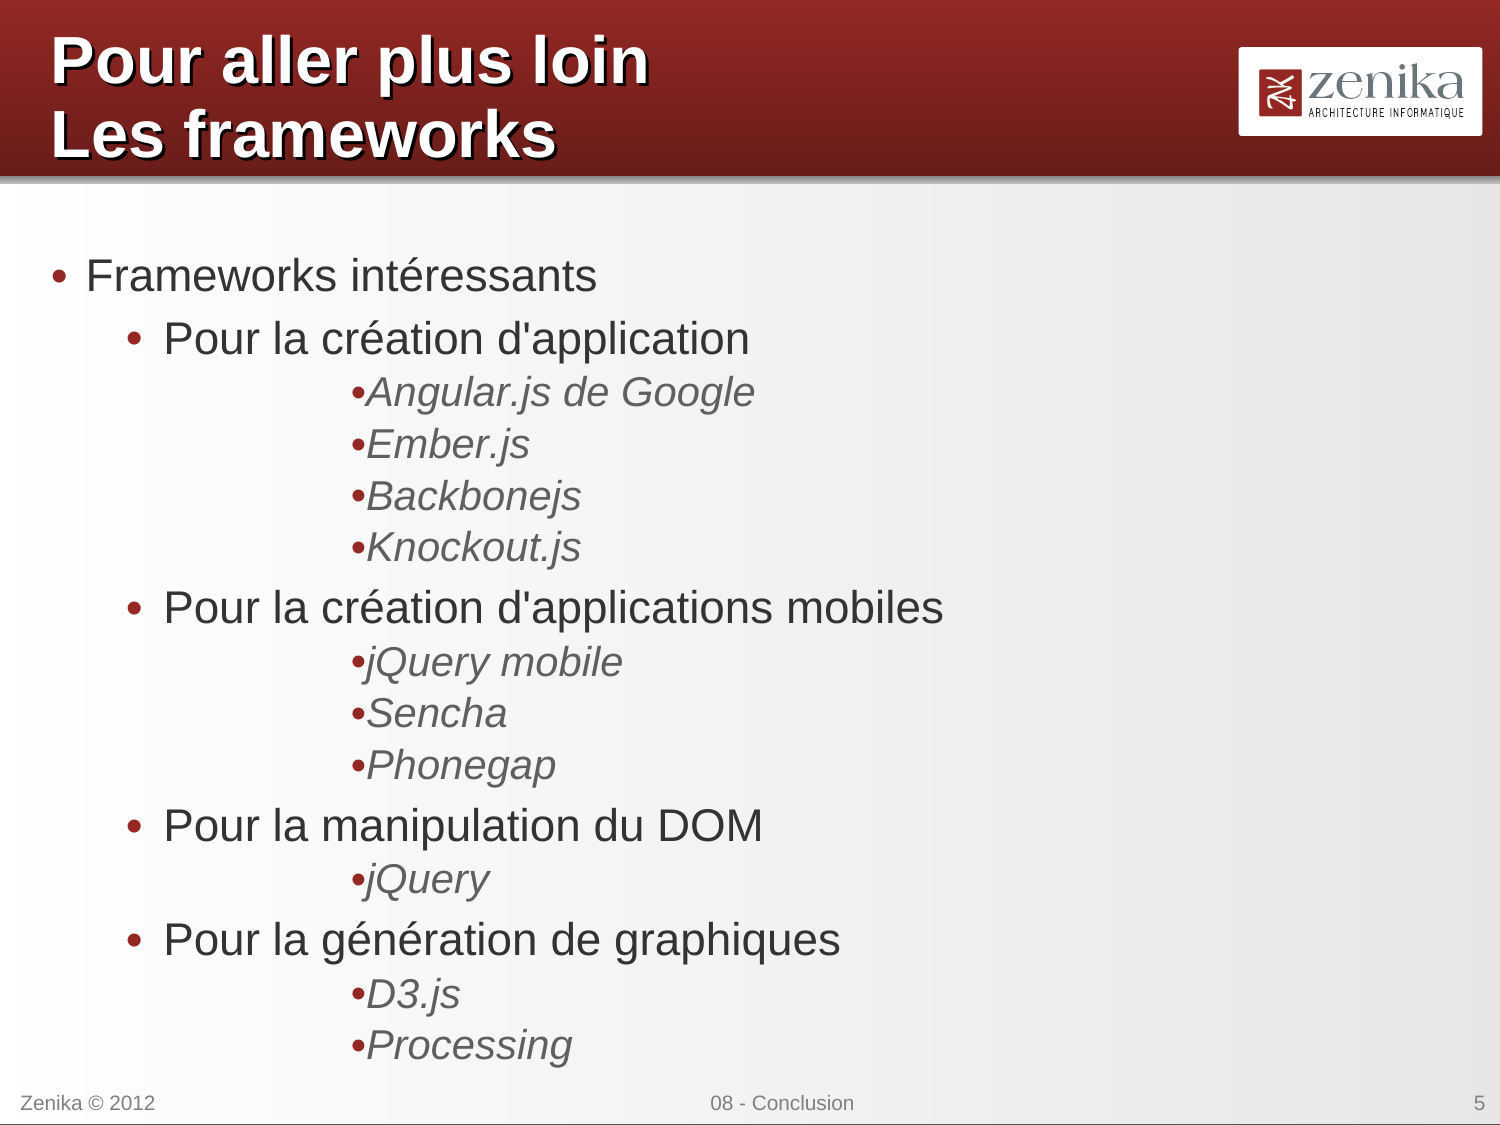

# Pour aller plus loin Les frameworks
Frameworks intéressants
Pour la création d'application
Angular.js de Google
Ember.js
Backbonejs
Knockout.js
Pour la création d'applications mobiles
jQuery mobile
Sencha
Phonegap
Pour la manipulation du DOM
jQuery
Pour la génération de graphiques
D3.js
Processing